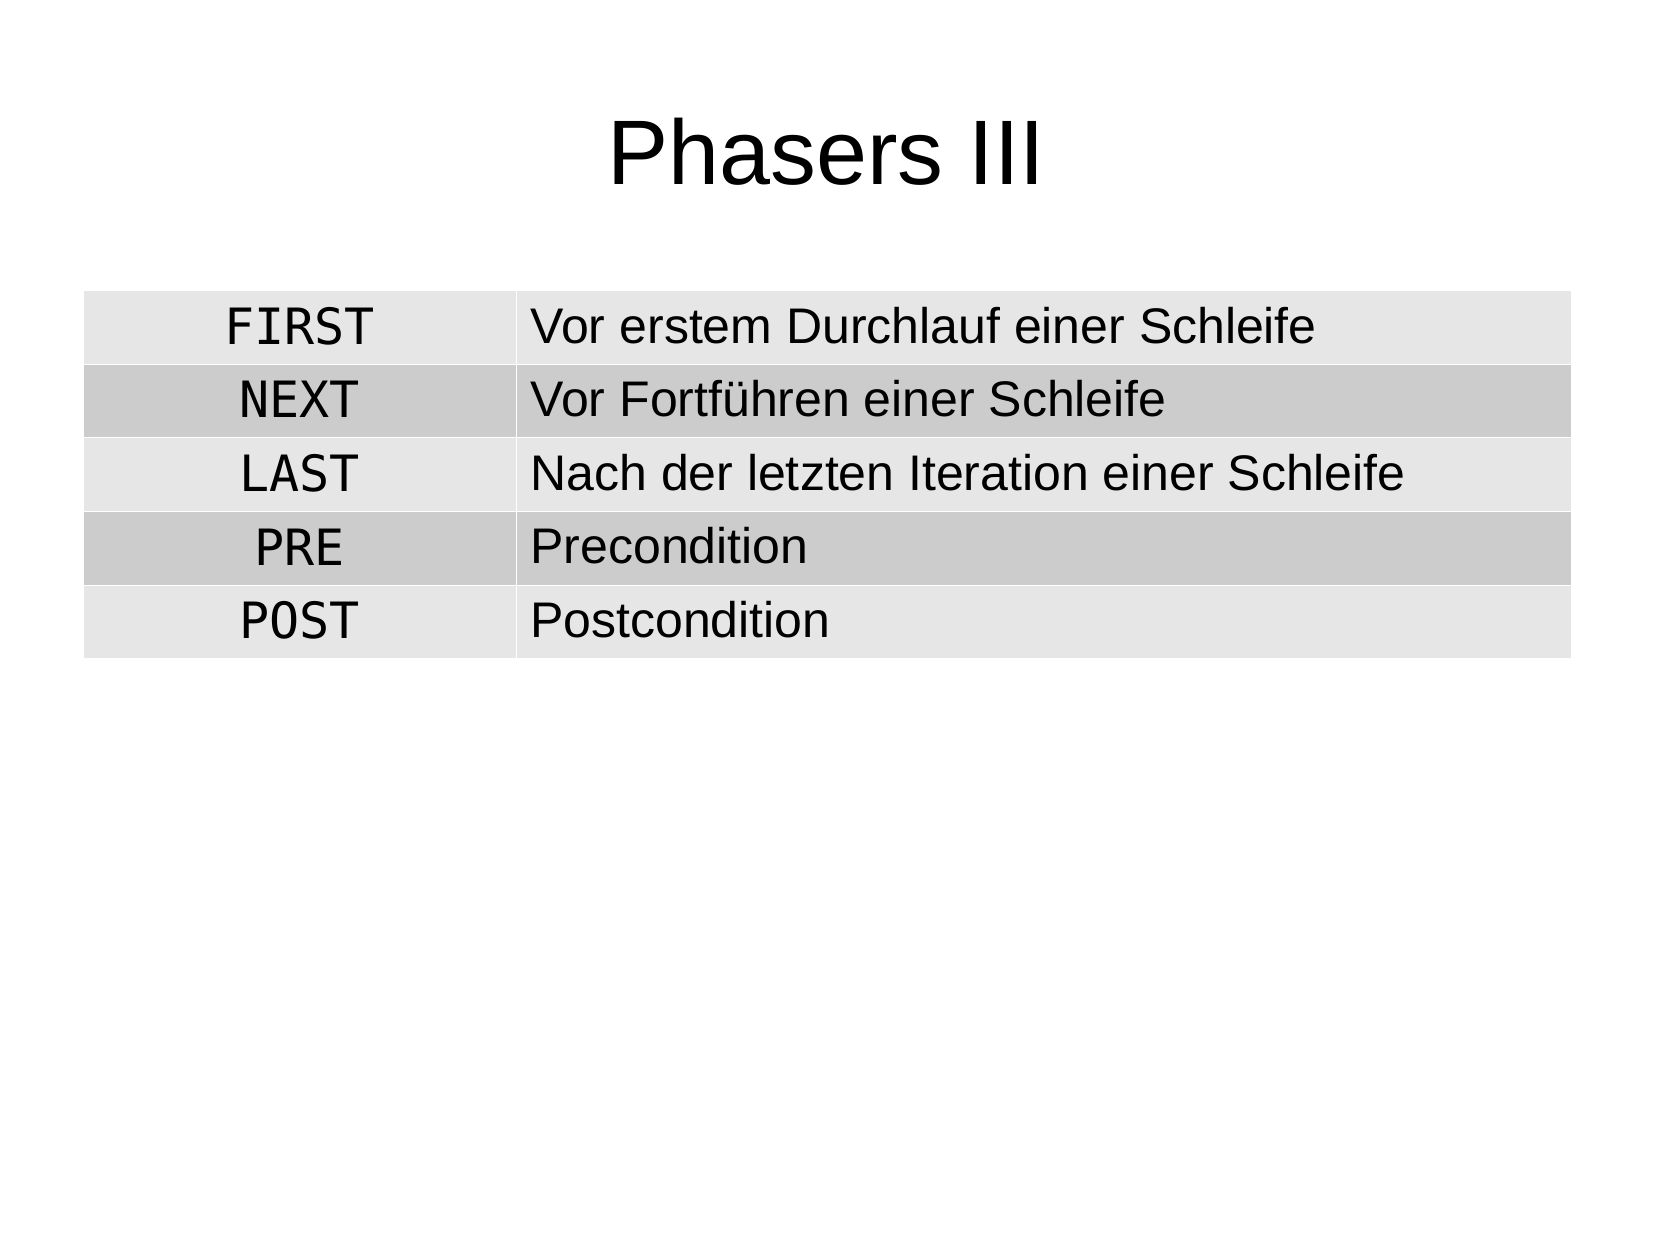

# Phasers III
| FIRST | Vor erstem Durchlauf einer Schleife |
| --- | --- |
| NEXT | Vor Fortführen einer Schleife |
| LAST | Nach der letzten Iteration einer Schleife |
| PRE | Precondition |
| POST | Postcondition |